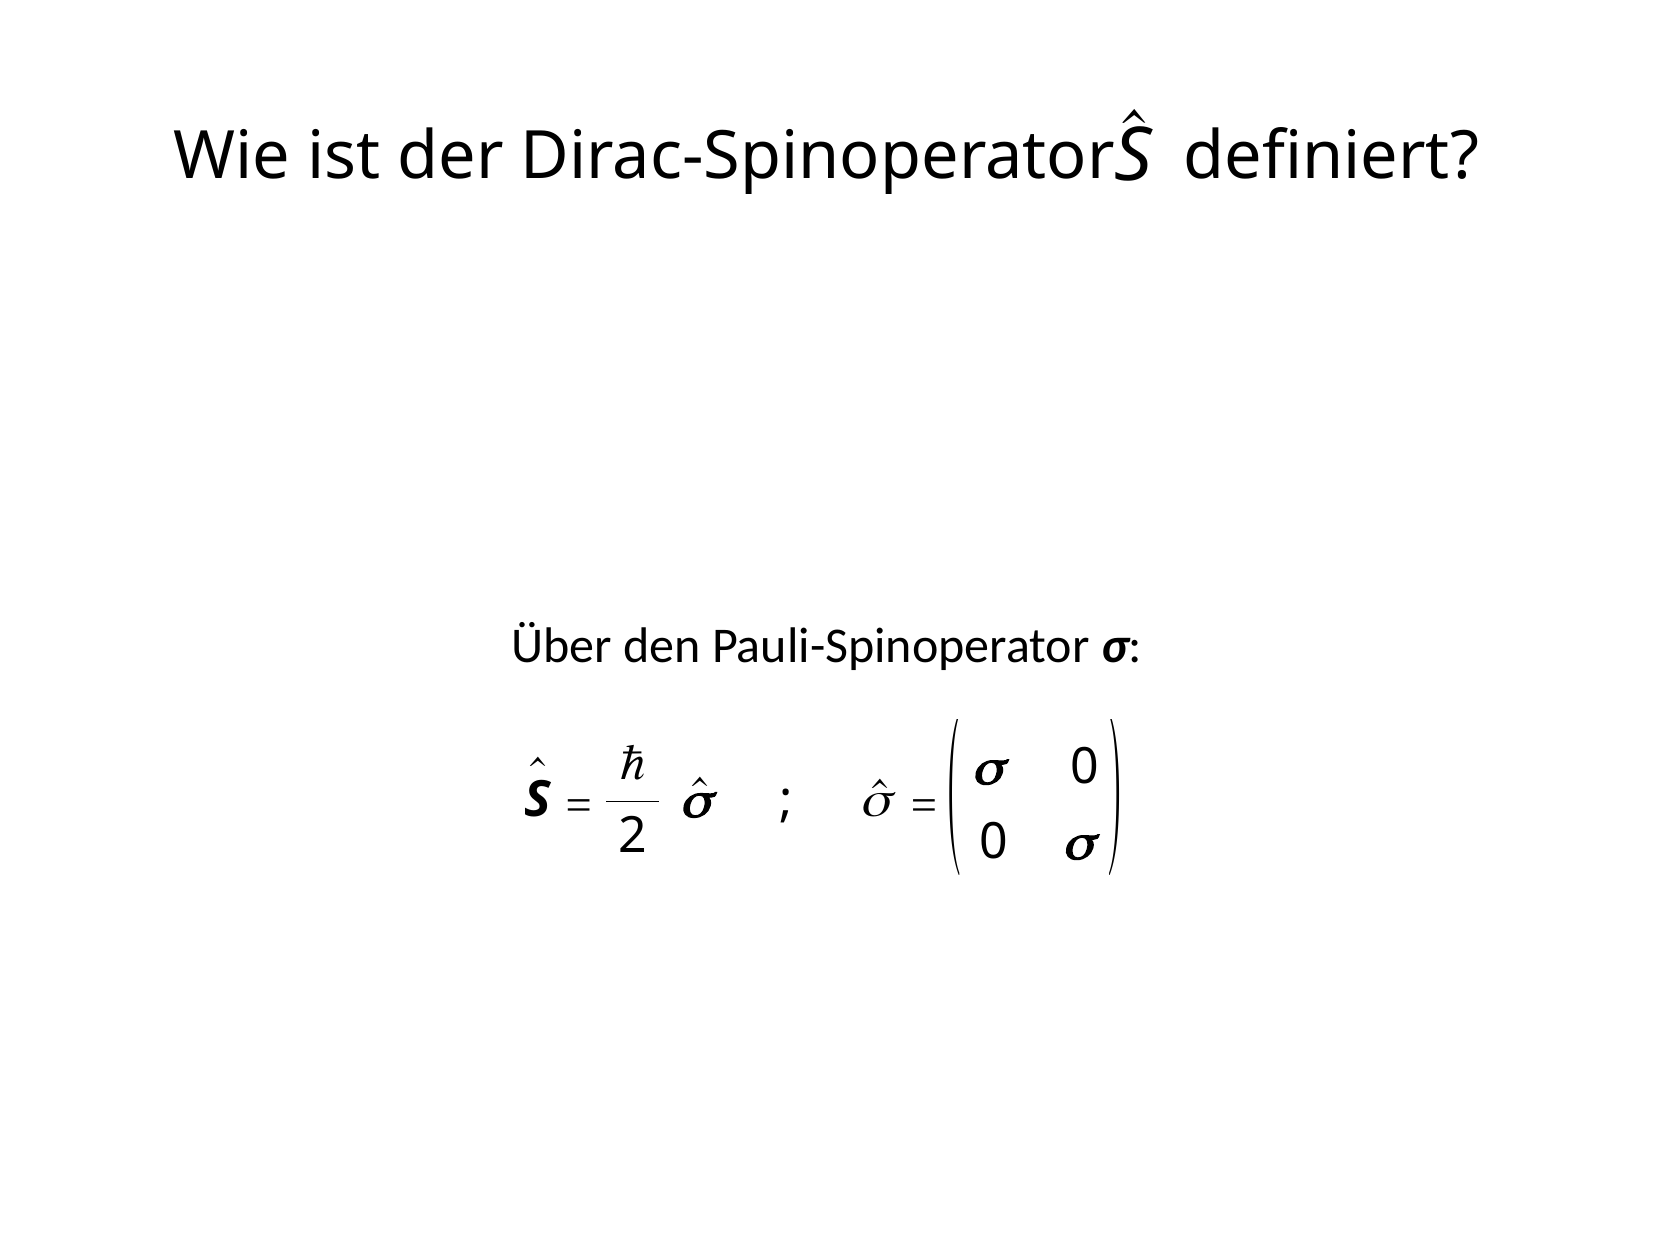

# Wie ist der Dirac-Spinoperator definiert?
Über den Pauli-Spinoperator σ: